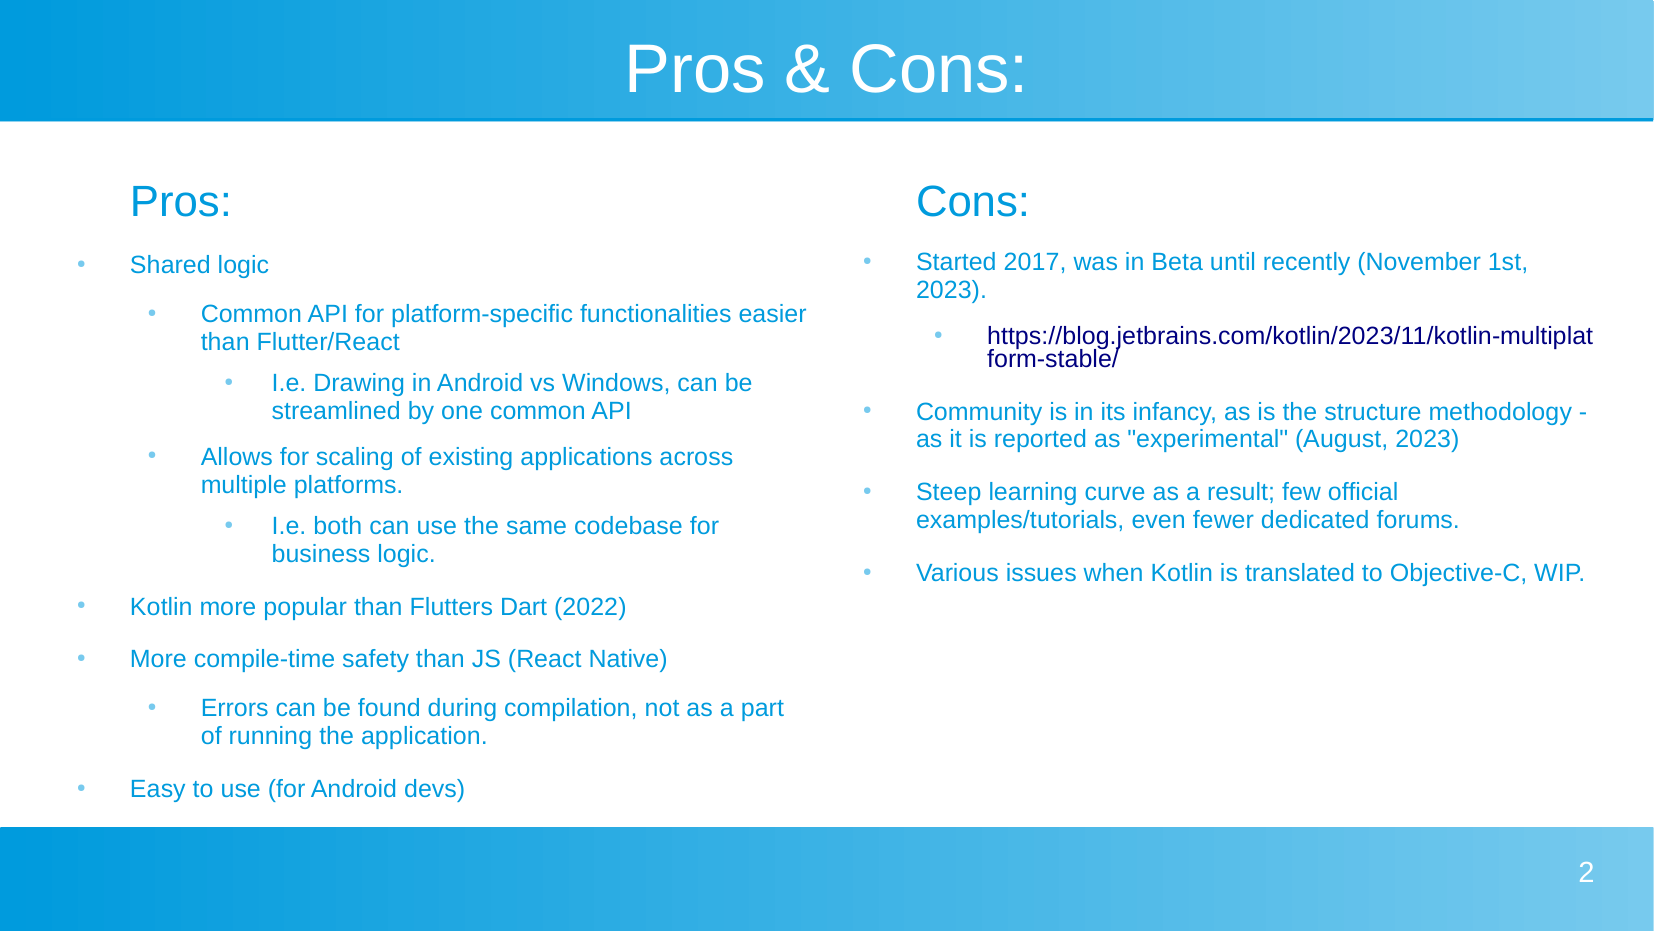

# Pros & Cons:
Pros:
Shared logic
Common API for platform-specific functionalities easier than Flutter/React
I.e. Drawing in Android vs Windows, can be streamlined by one common API
Allows for scaling of existing applications across multiple platforms.
I.e. both can use the same codebase for business logic.
Kotlin more popular than Flutters Dart (2022)
More compile-time safety than JS (React Native)
Errors can be found during compilation, not as a part of running the application.
Easy to use (for Android devs)
Cons:
Started 2017, was in Beta until recently (November 1st, 2023).
https://blog.jetbrains.com/kotlin/2023/11/kotlin-multiplatform-stable/
Community is in its infancy, as is the structure methodology - as it is reported as "experimental" (August, 2023)
Steep learning curve as a result; few official examples/tutorials, even fewer dedicated forums.
Various issues when Kotlin is translated to Objective-C, WIP.
2